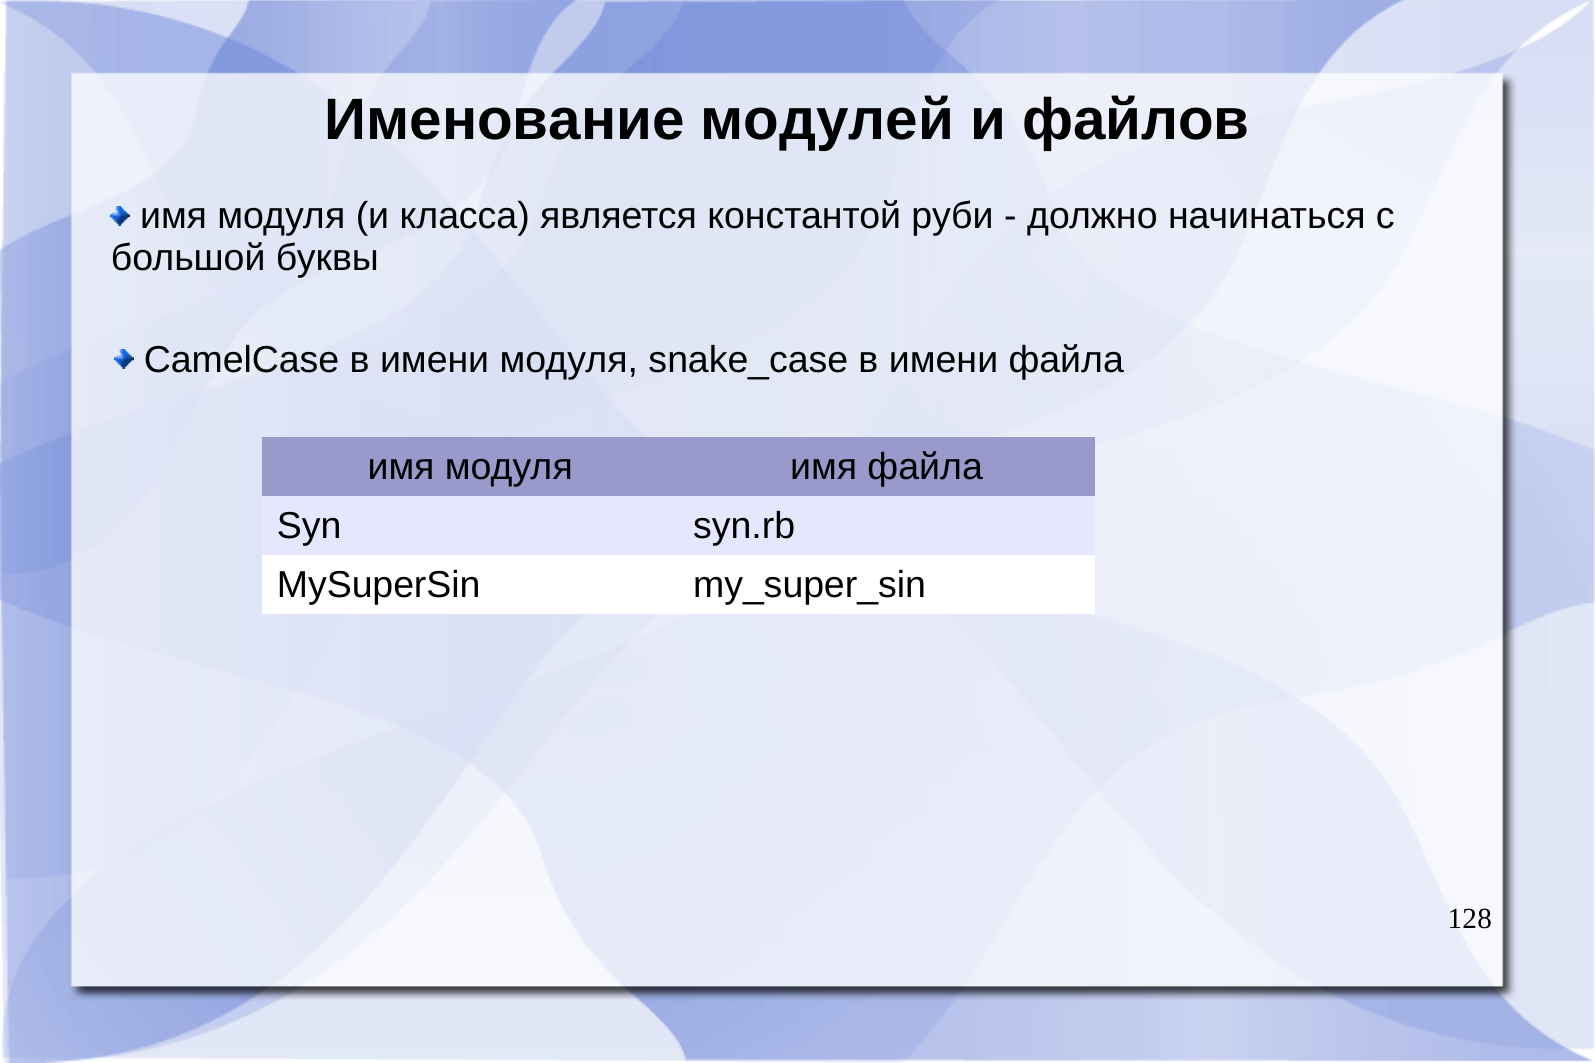

# Именование модулей и файлов
 имя модуля (и класса) является константой руби - должно начинаться с большой буквы
 CamelCase в имени модуля, snake_case в имени файла
| имя модуля | имя файла |
| --- | --- |
| Syn | syn.rb |
| MySuperSin | my\_super\_sin |
128